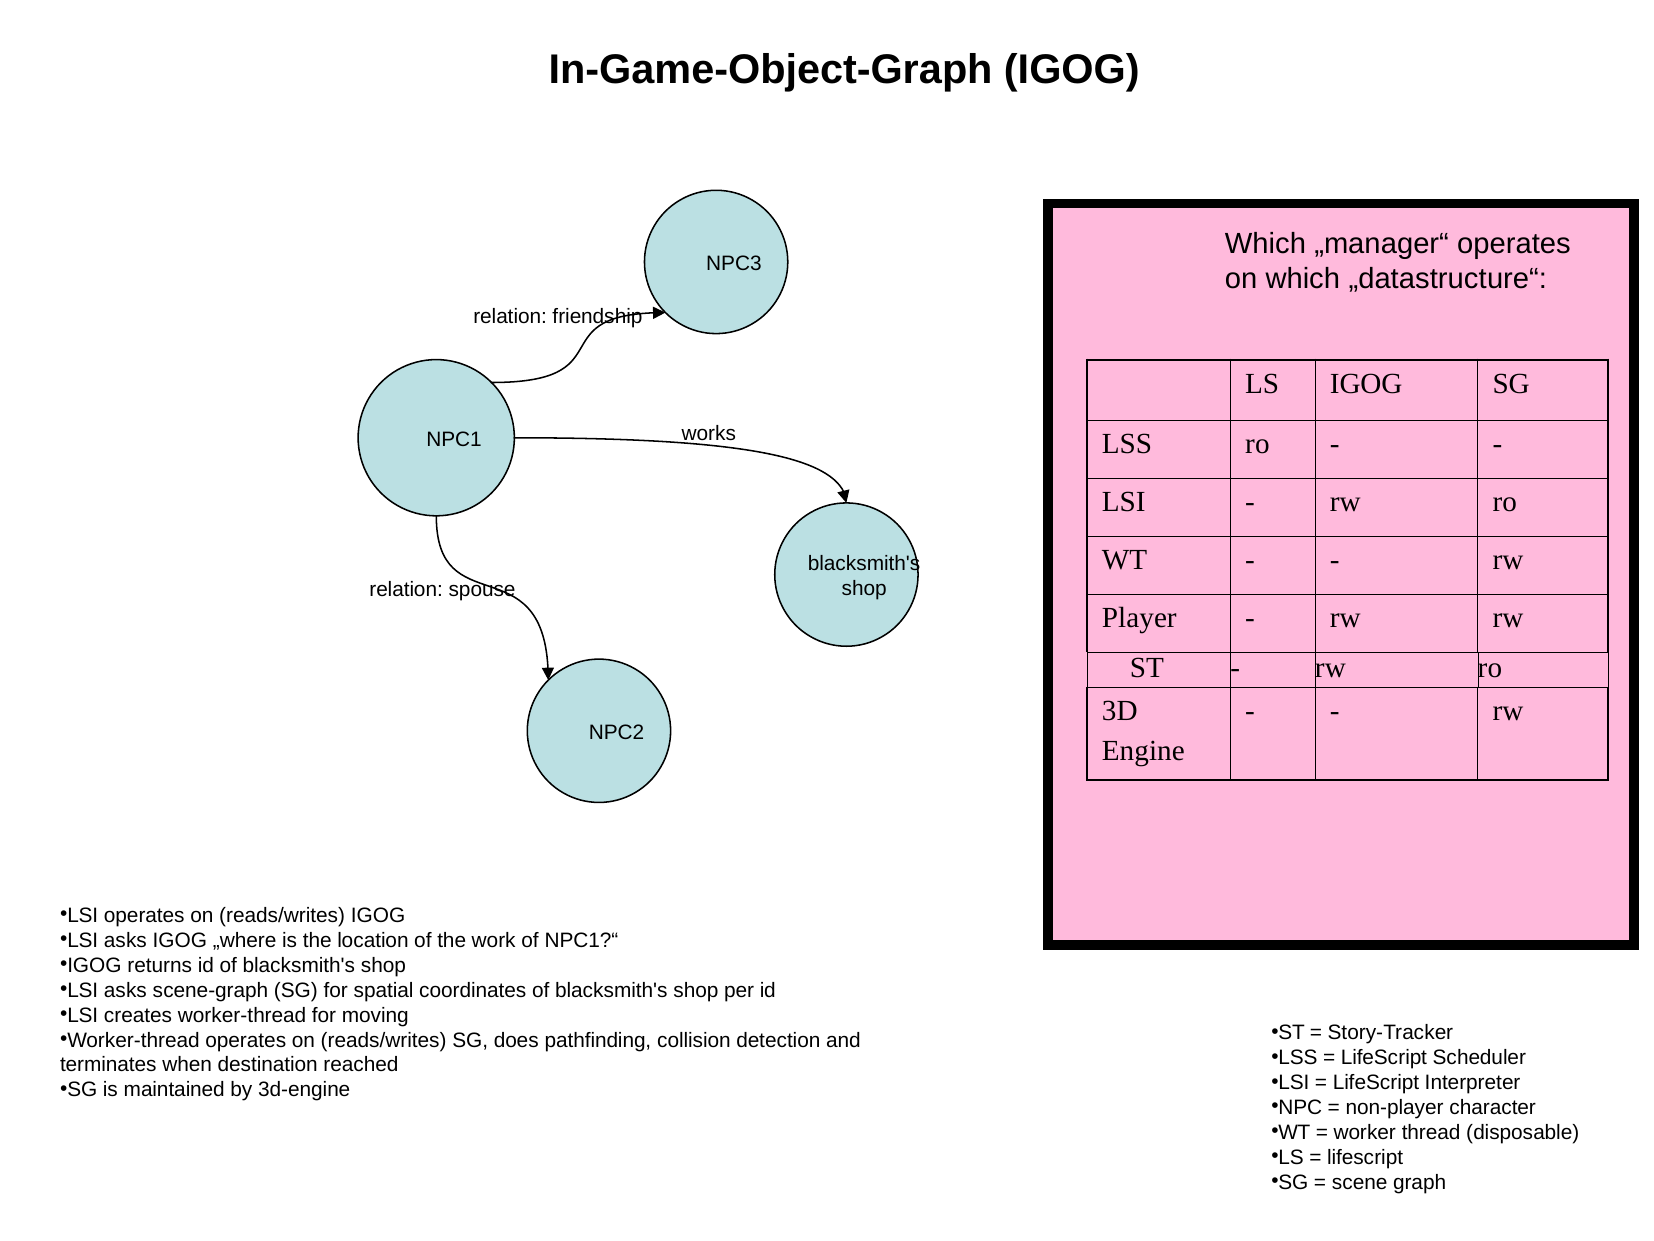

In-Game-Object-Graph (IGOG)
NPC3
Which „manager“ operates
on which „datastructure“:
relation: friendship
NPC1
| | LS | IGOG | SG |
| --- | --- | --- | --- |
| LSS | ro | - | - |
| LSI | - | rw | ro |
| WT | - | - | rw |
| Player | - | rw | rw |
| ST | - | rw | ro |
| 3D Engine | - | - | rw |
works
blacksmith's
shop
relation: spouse
NPC2
LSI operates on (reads/writes) IGOG
LSI asks IGOG „where is the location of the work of NPC1?“
IGOG returns id of blacksmith's shop
LSI asks scene-graph (SG) for spatial coordinates of blacksmith's shop per id
LSI creates worker-thread for moving
Worker-thread operates on (reads/writes) SG, does pathfinding, collision detection and terminates when destination reached
SG is maintained by 3d-engine
ST = Story-Tracker
LSS = LifeScript Scheduler
LSI = LifeScript Interpreter
NPC = non-player character
WT = worker thread (disposable)
LS = lifescript
SG = scene graph